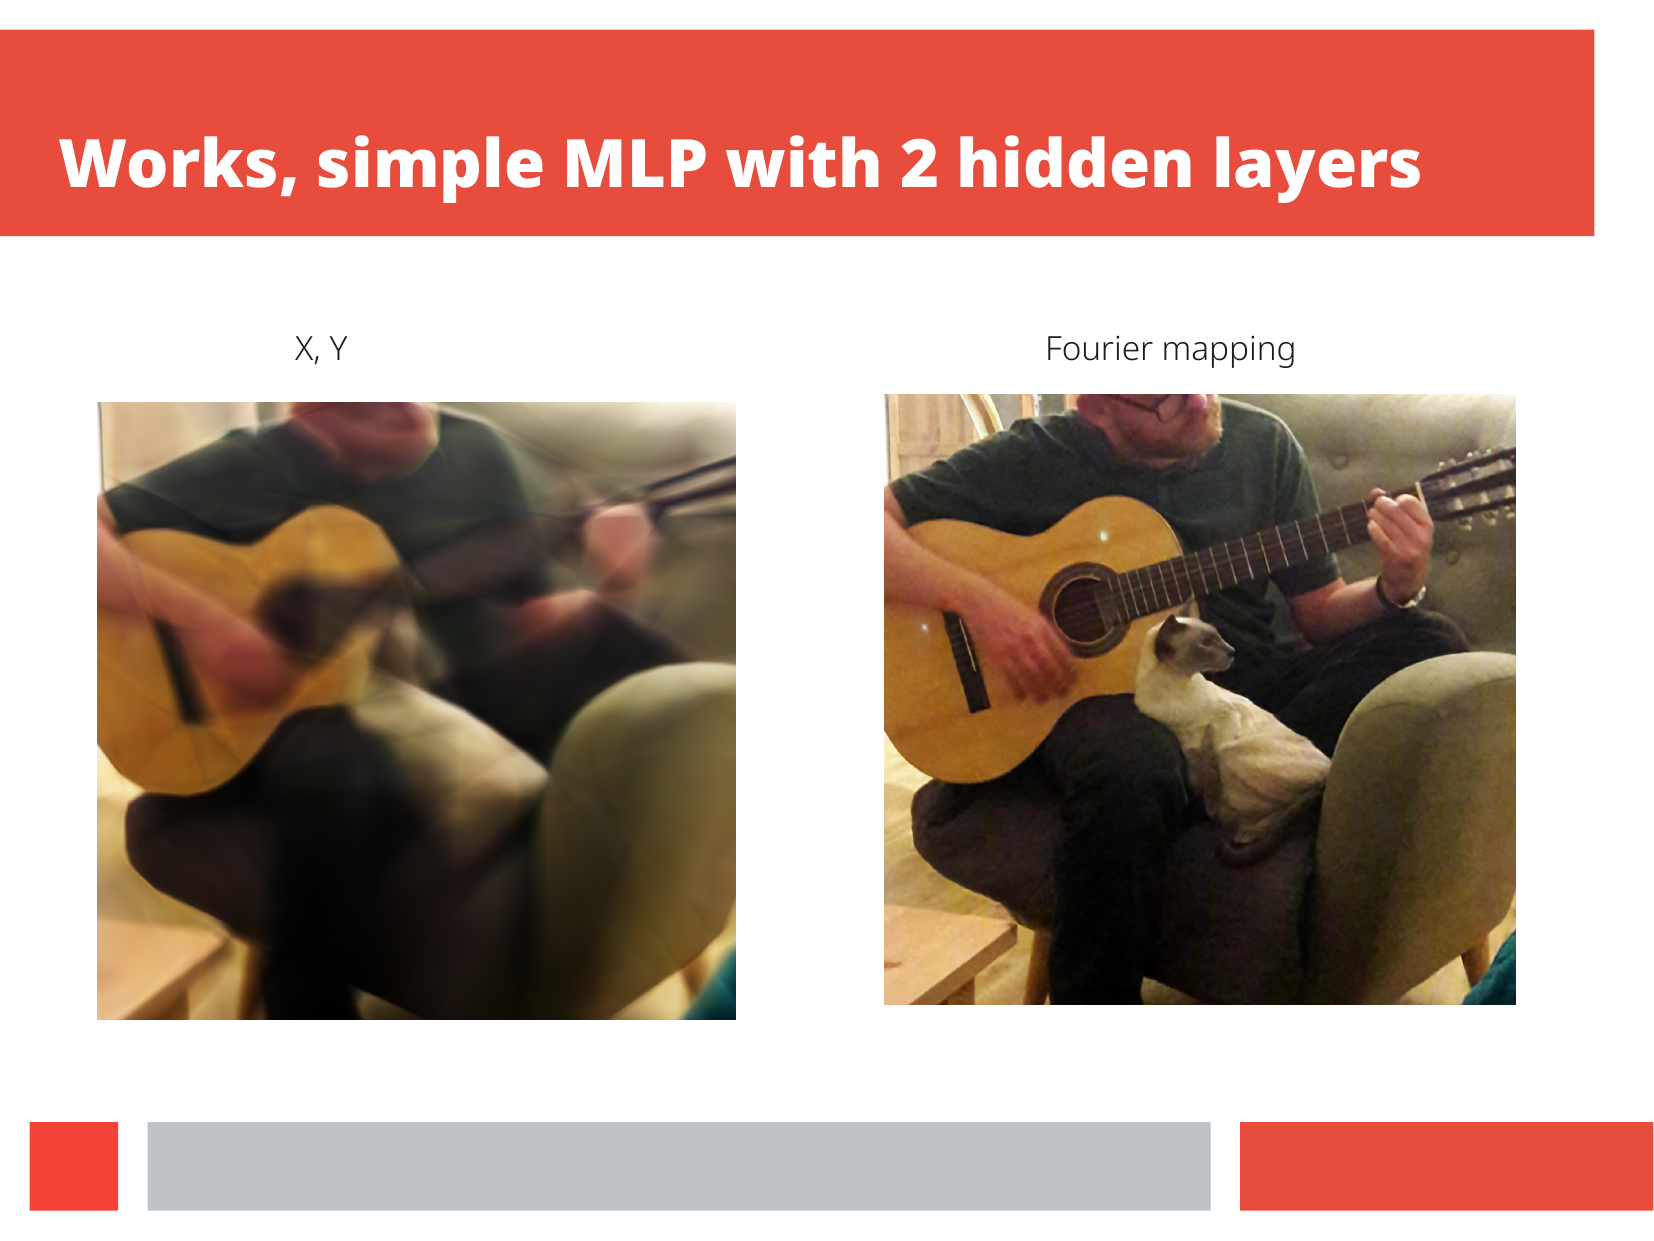

# Works, simple MLP with 2 hidden layers
X, Y										Fourier mapping